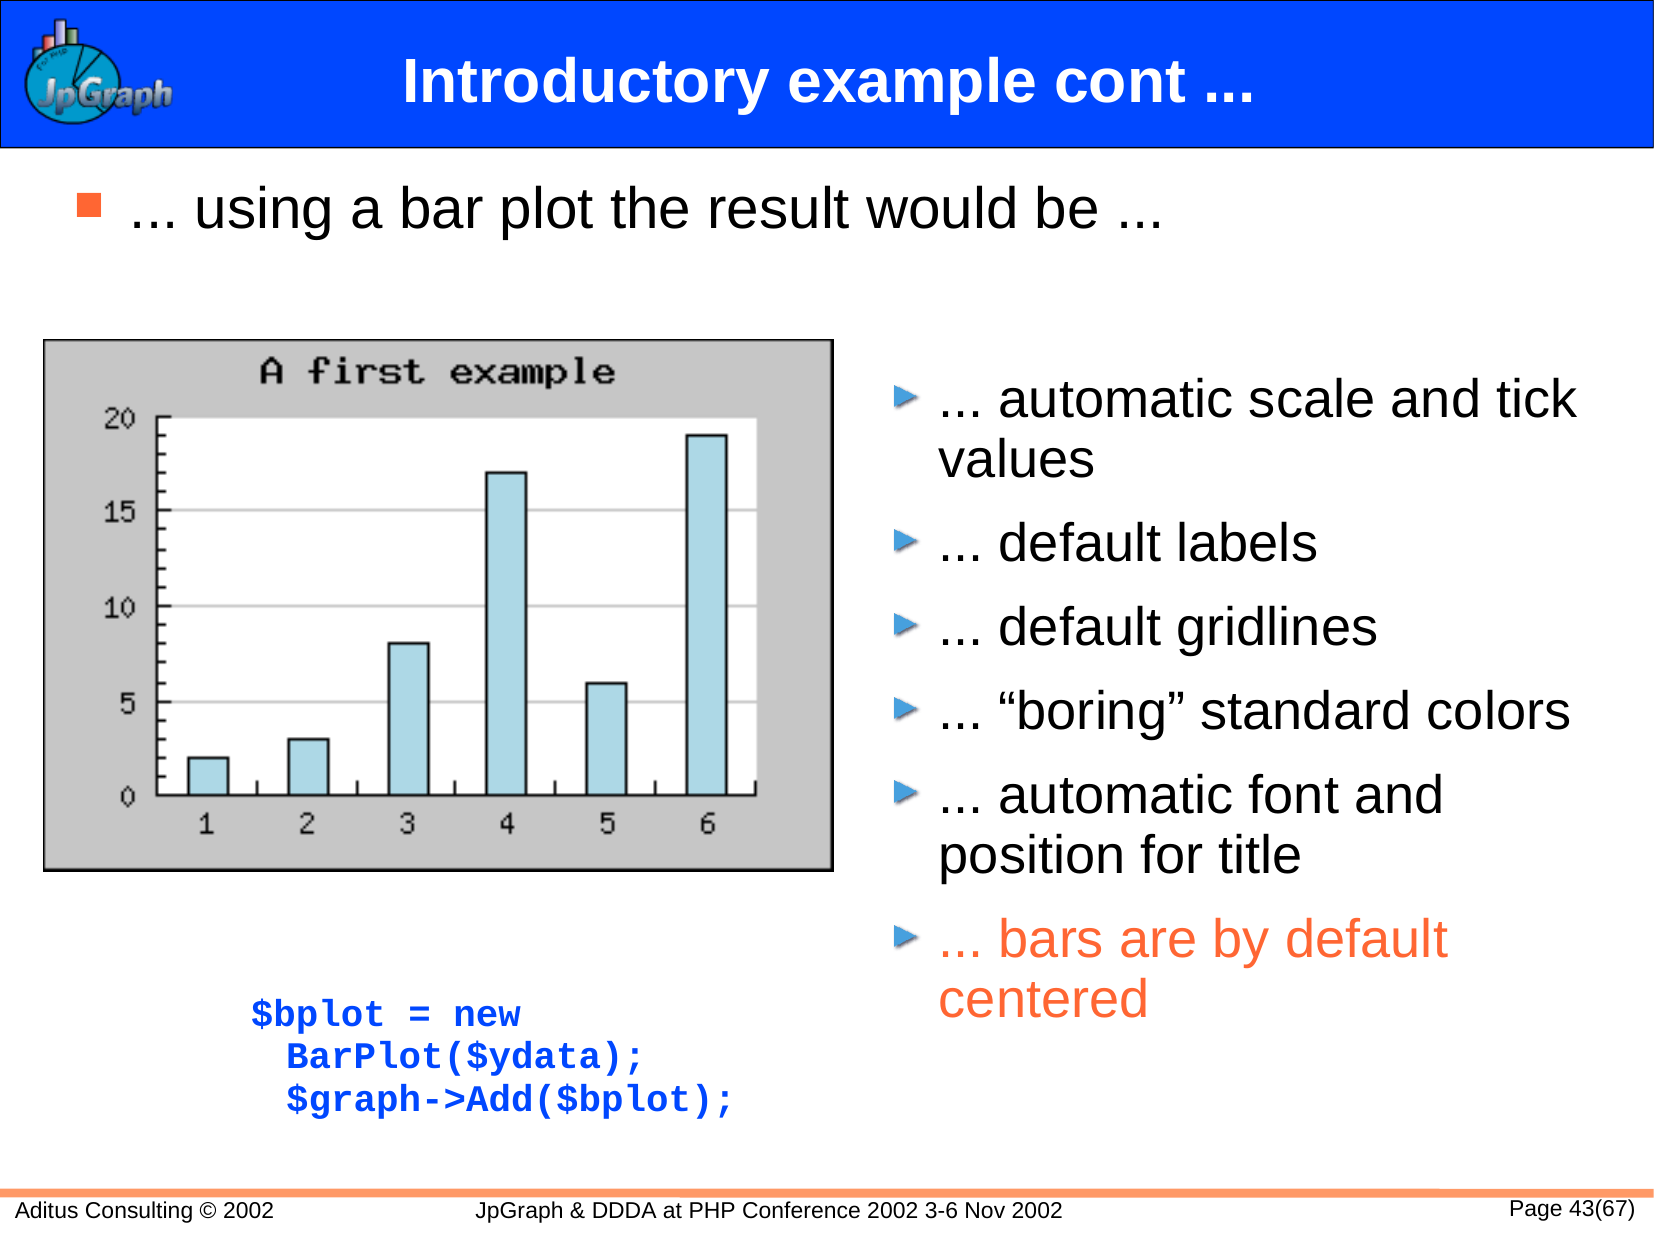

# Introductory example cont ...
... using a bar plot the result would be ...
... automatic scale and tick values
... default labels
... default gridlines
... “boring” standard colors
... automatic font and position for title
... bars are by default centered
$bplot = new BarPlot($ydata);
$graph->Add($bplot);